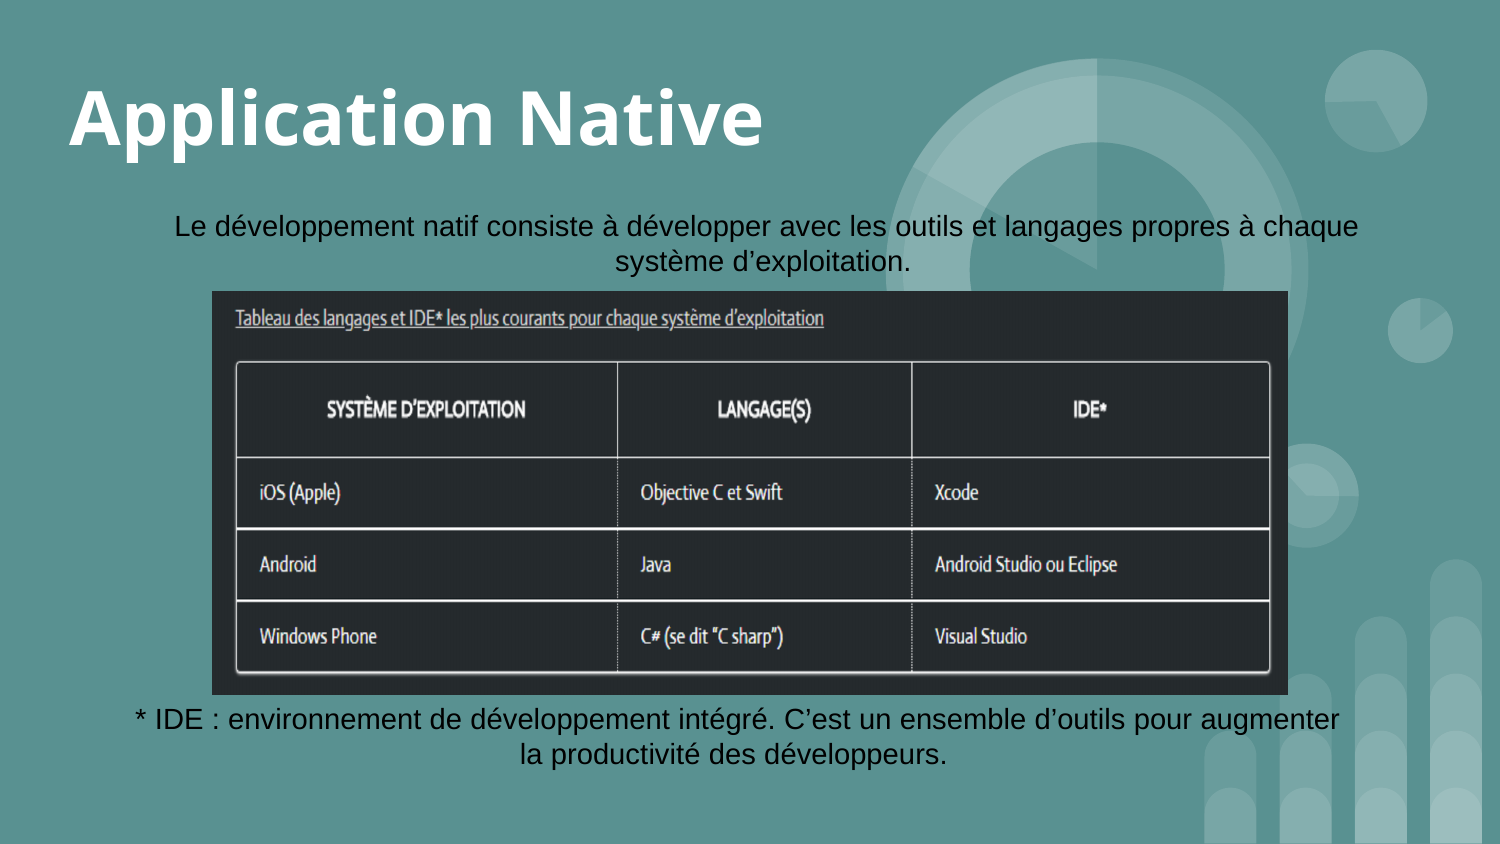

# Application Native
Le développement natif consiste à développer avec les outils et langages propres à chaque système d’exploitation.
* IDE : environnement de développement intégré. C’est un ensemble d’outils pour augmenter la productivité des développeurs.